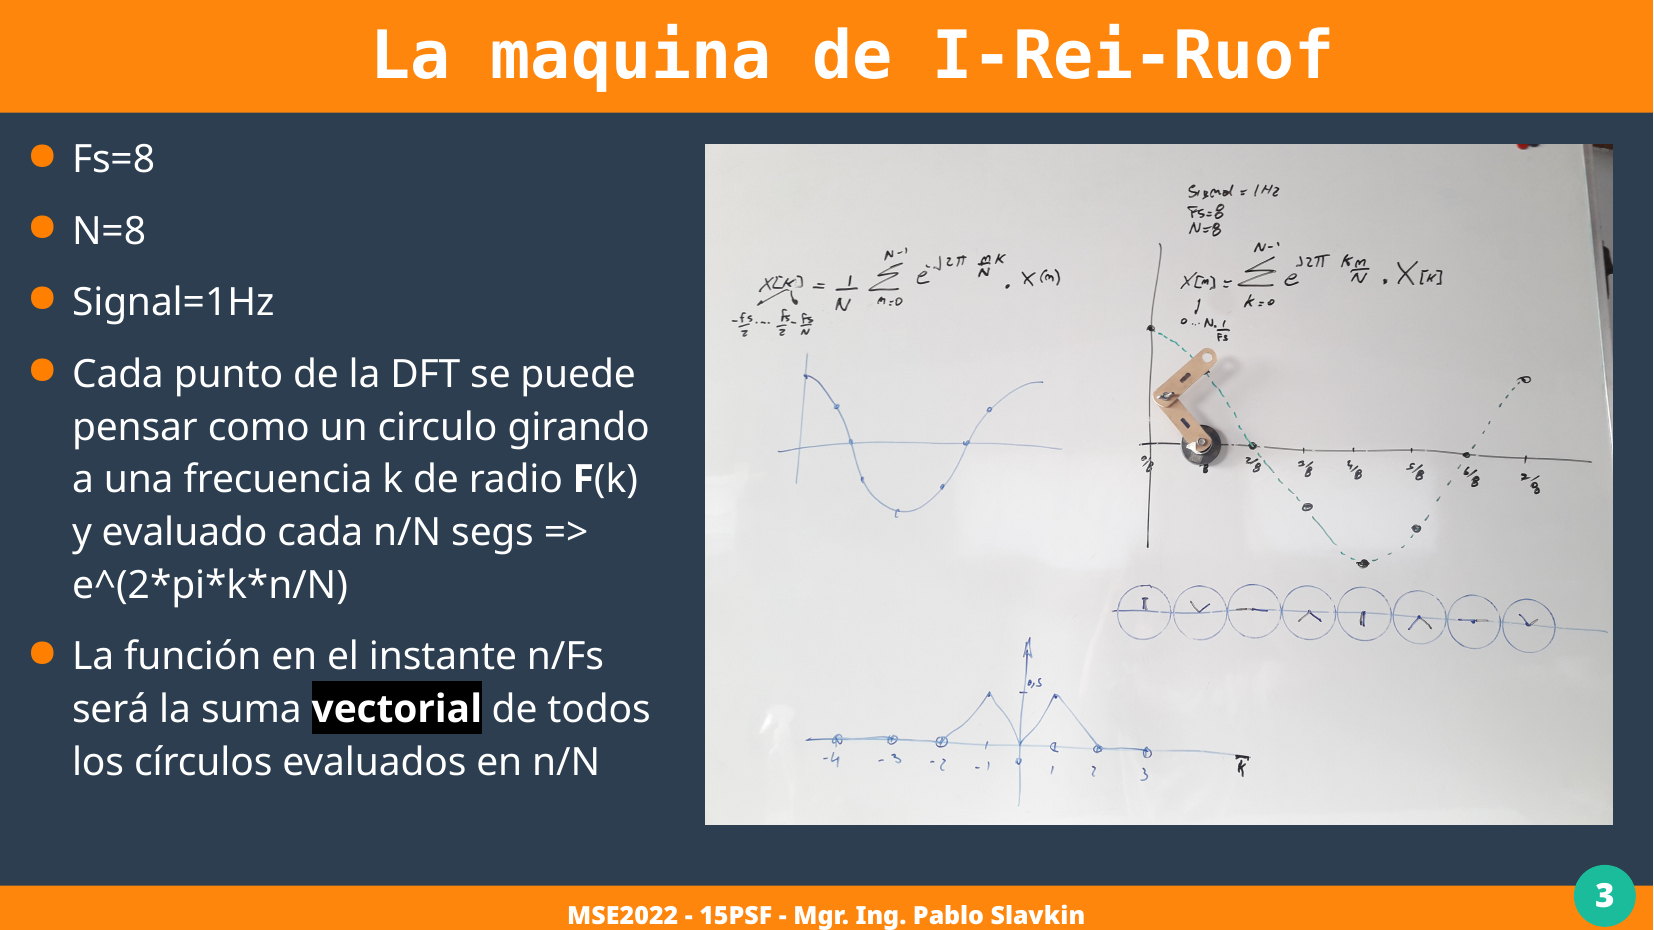

# La maquina de I-Rei-Ruof
Fs=8
N=8
Signal=1Hz
Cada punto de la DFT se puede pensar como un circulo girando a una frecuencia k de radio F(k) y evaluado cada n/N segs => e^(2*pi*k*n/N)
La función en el instante n/Fs será la suma vectorial de todos los círculos evaluados en n/N
MSE2022 - 15PSF - Mgr. Ing. Pablo Slavkin